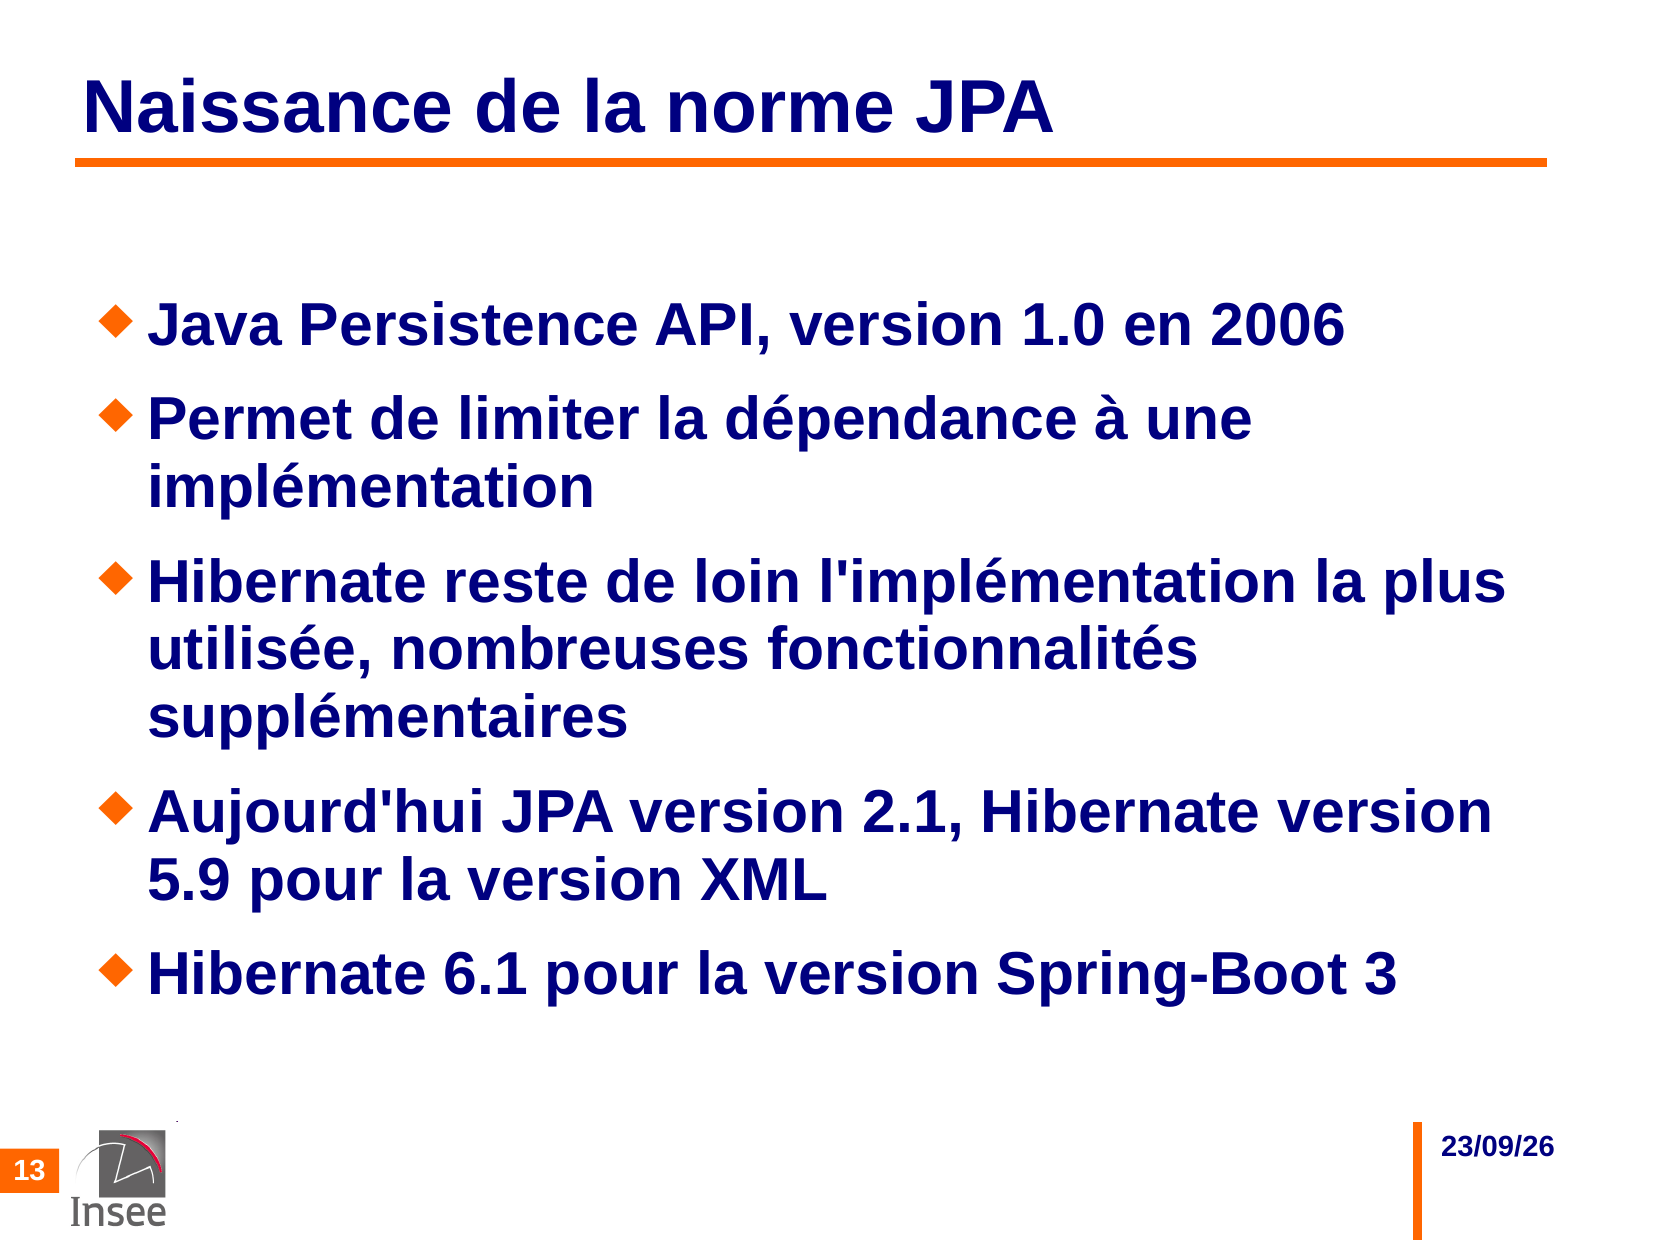

# Naissance de la norme JPA
Java Persistence API, version 1.0 en 2006
Permet de limiter la dépendance à une implémentation
Hibernate reste de loin l'implémentation la plus utilisée, nombreuses fonctionnalités supplémentaires
Aujourd'hui JPA version 2.1, Hibernate version 5.9 pour la version XML
Hibernate 6.1 pour la version Spring-Boot 3
13